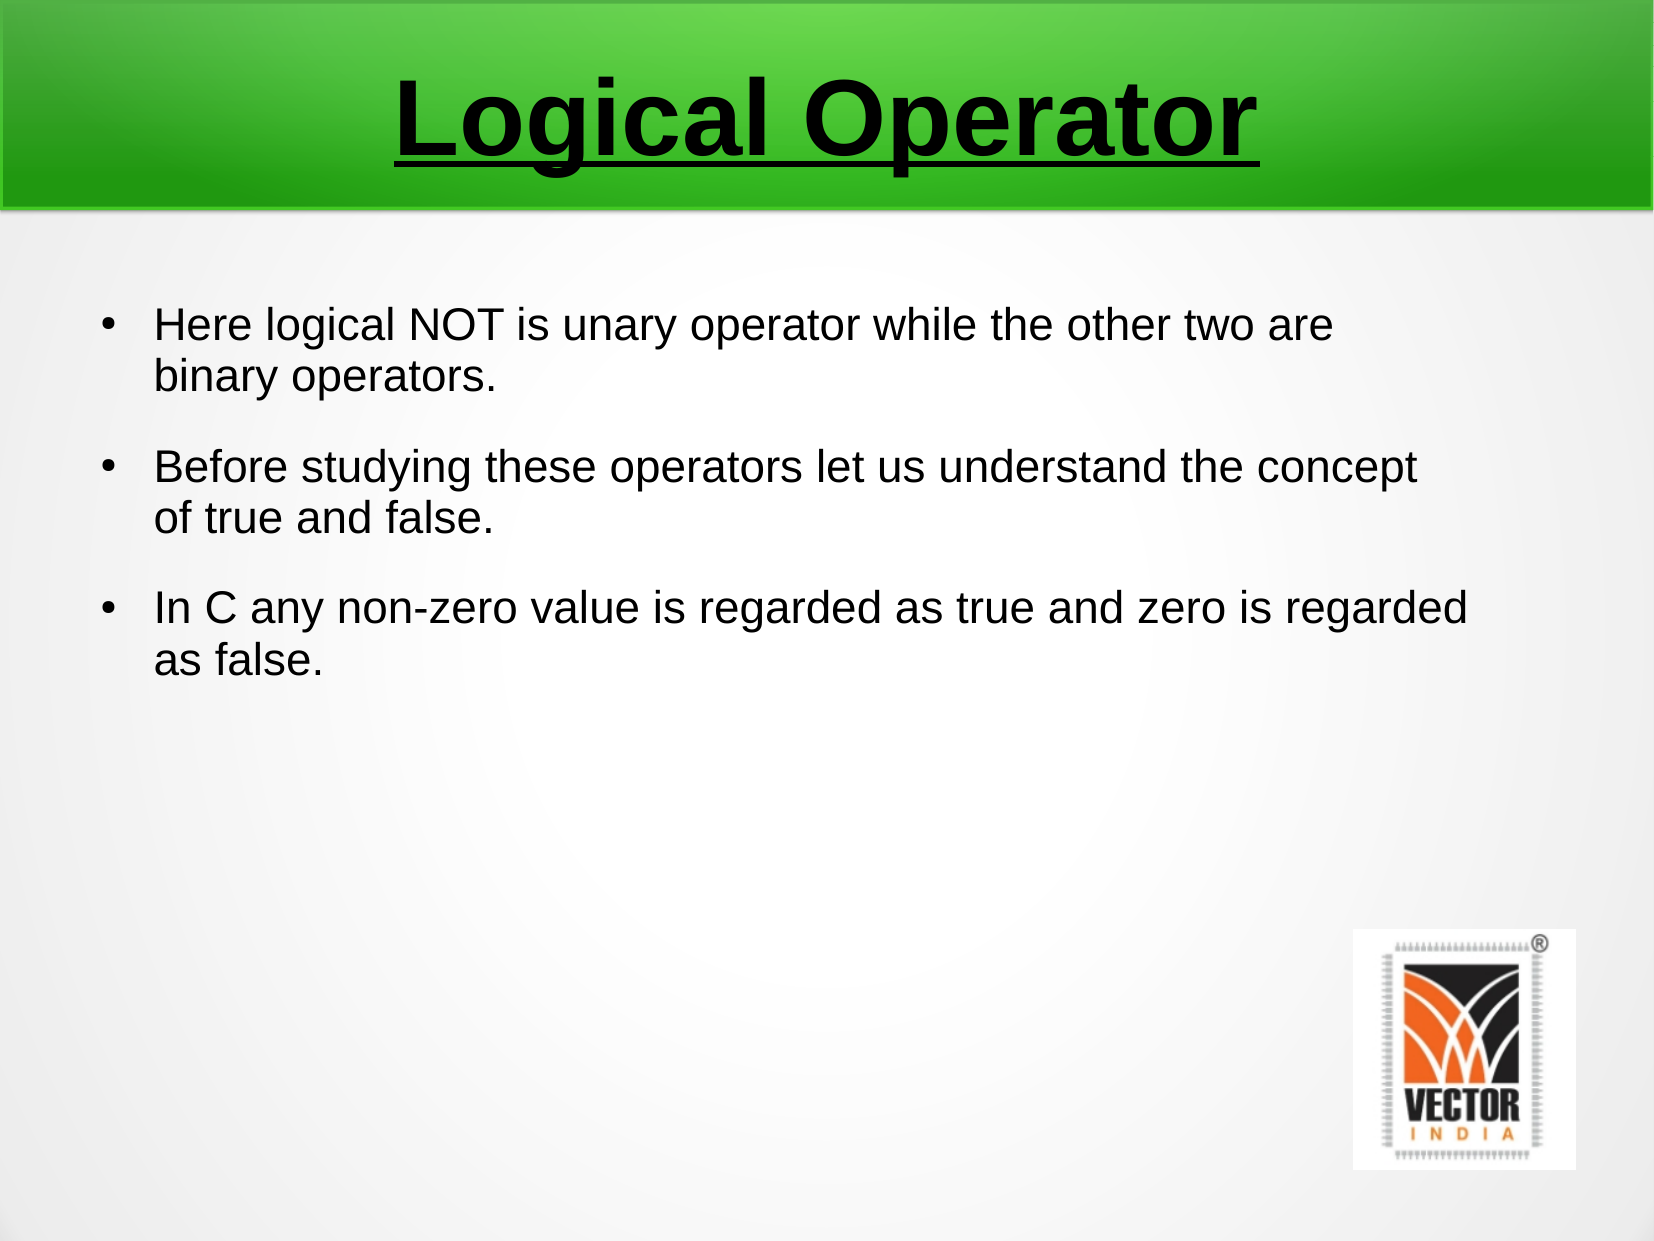

# Logical Operator
Here logical NOT is unary operator while the other two are binary operators.
Before studying these operators let us understand the concept of true and false.
In C any non-zero value is regarded as true and zero is regarded as false.